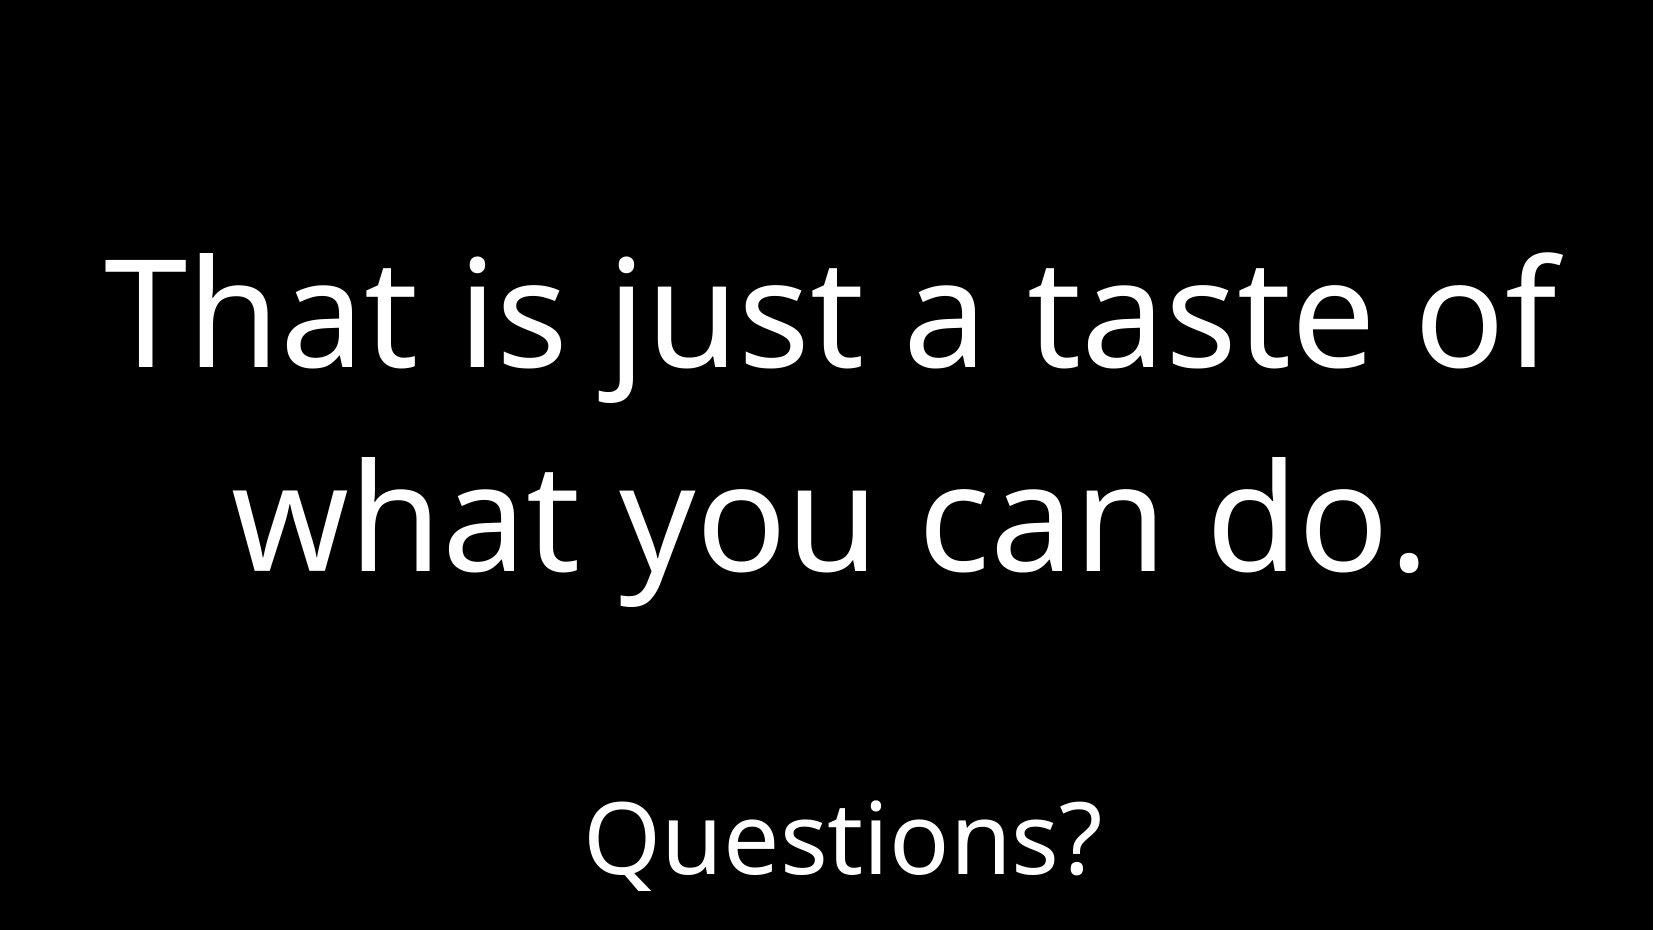

# That is just a taste of what you can do.
Questions?